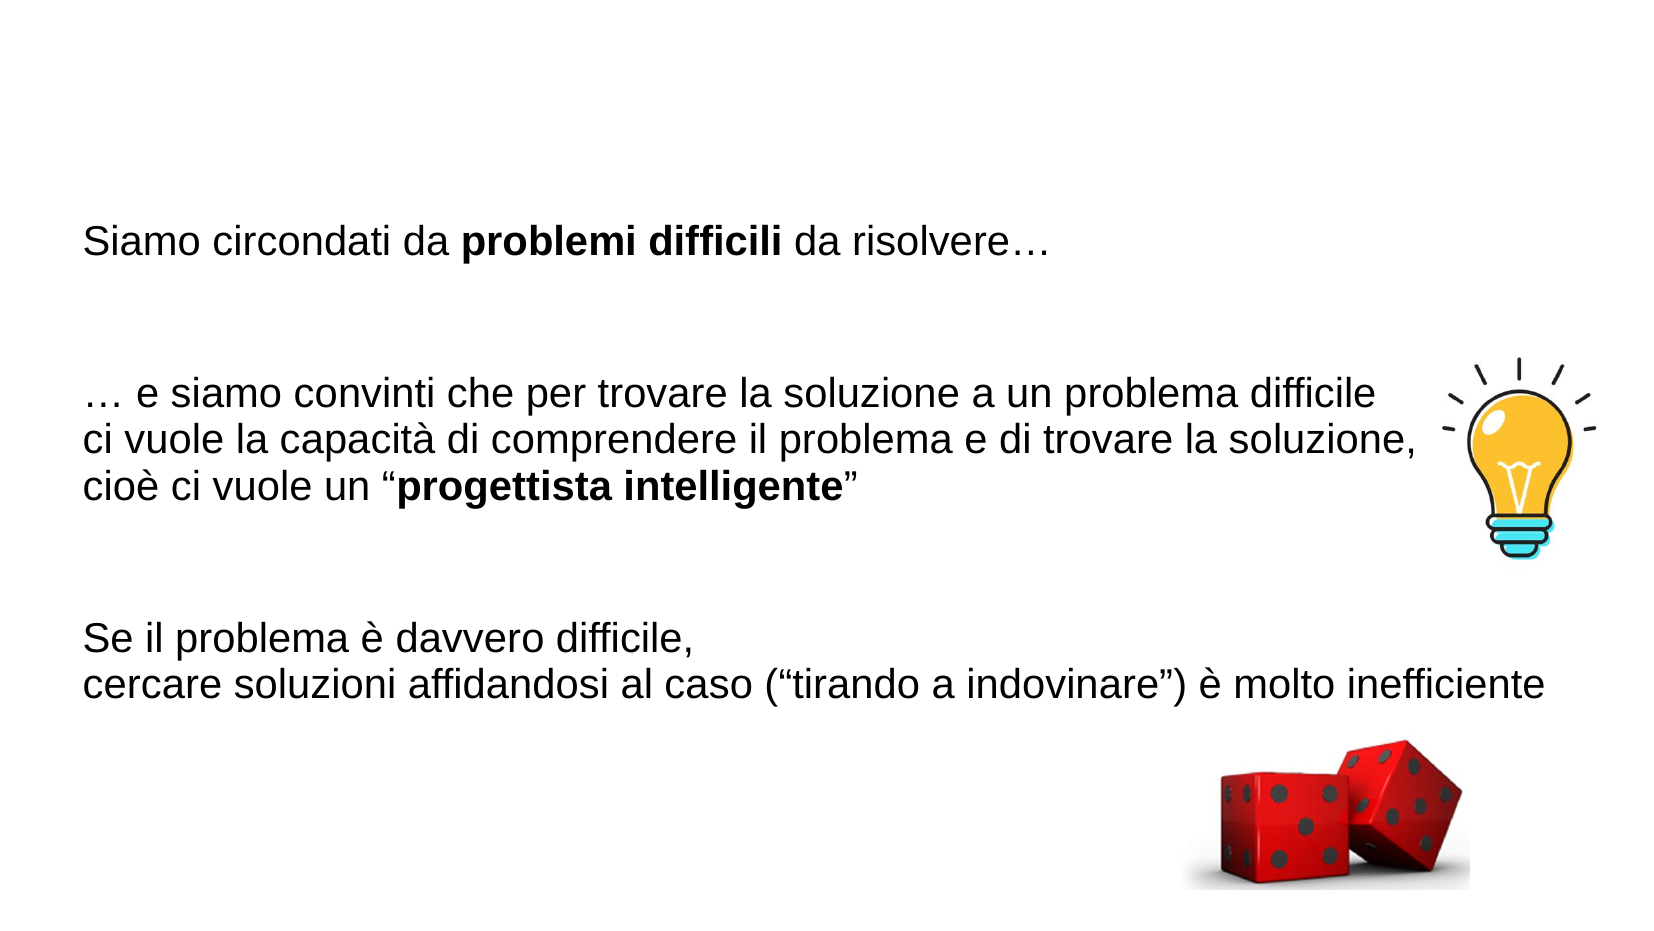

# Siamo circondati da problemi difficili da risolvere…
… e siamo convinti che per trovare la soluzione a un problema difficile
ci vuole la capacità di comprendere il problema e di trovare la soluzione,
cioè ci vuole un “progettista intelligente”
Se il problema è davvero difficile,
cercare soluzioni affidandosi al caso (“tirando a indovinare”) è molto inefficiente